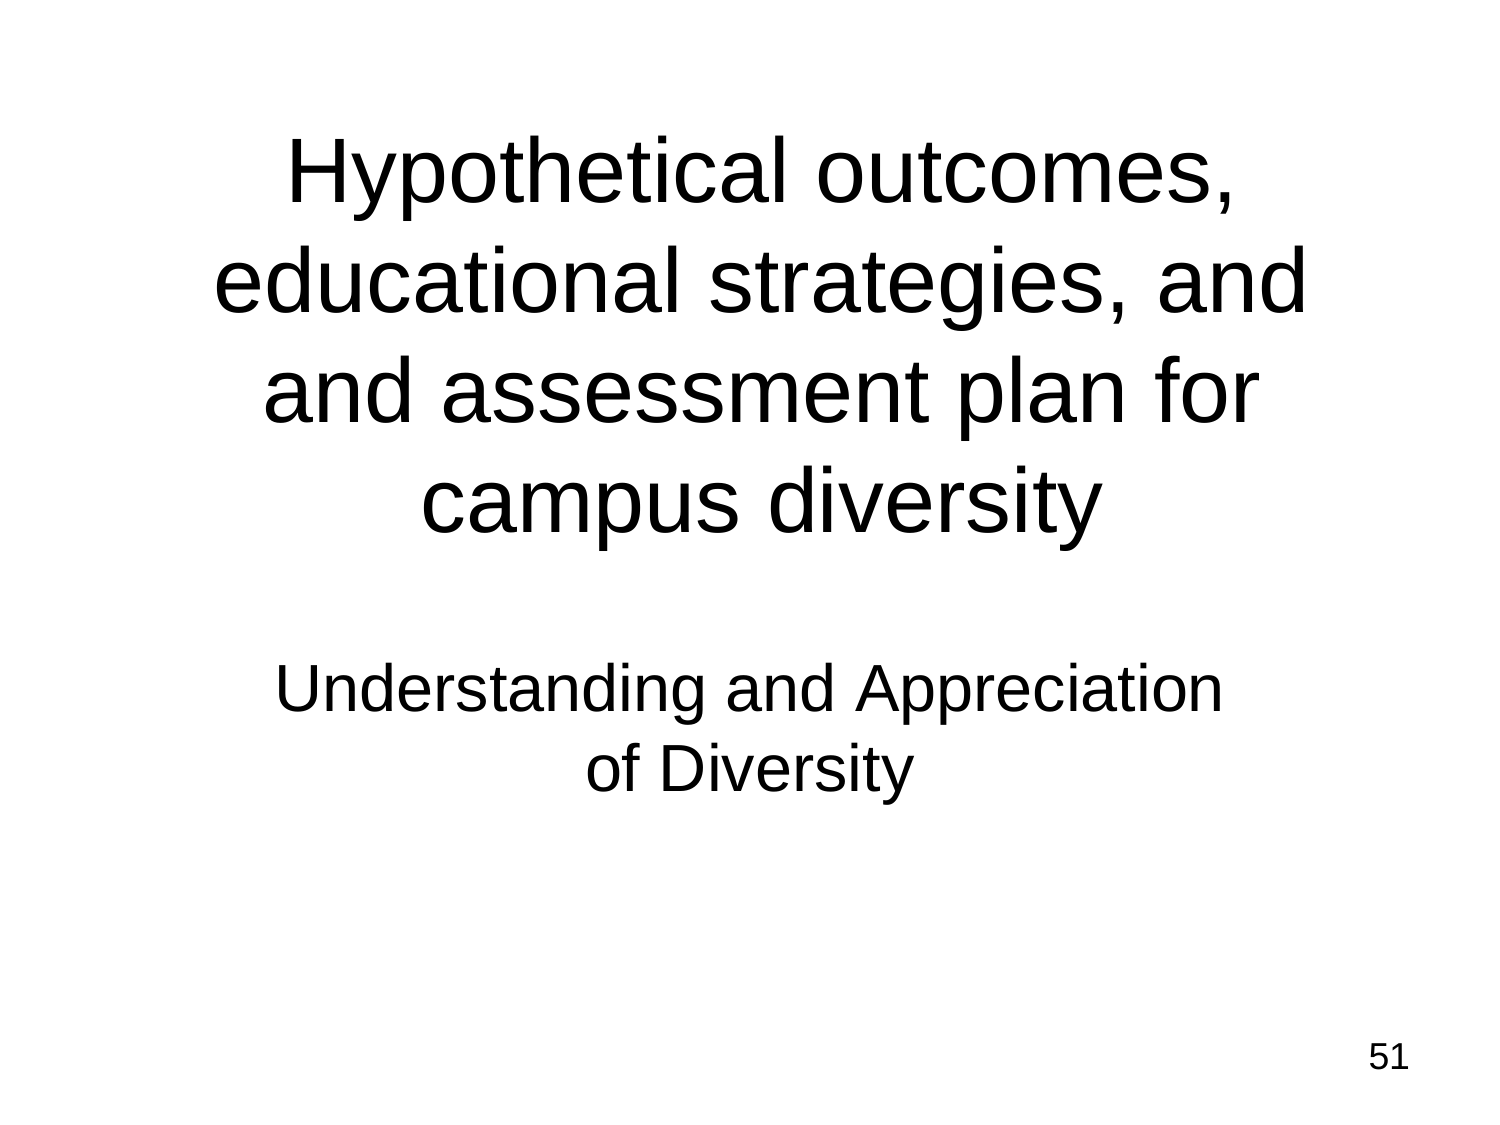

# Hypothetical outcomes, educational strategies, and and assessment plan for campus diversity
Understanding and Appreciation of Diversity
51